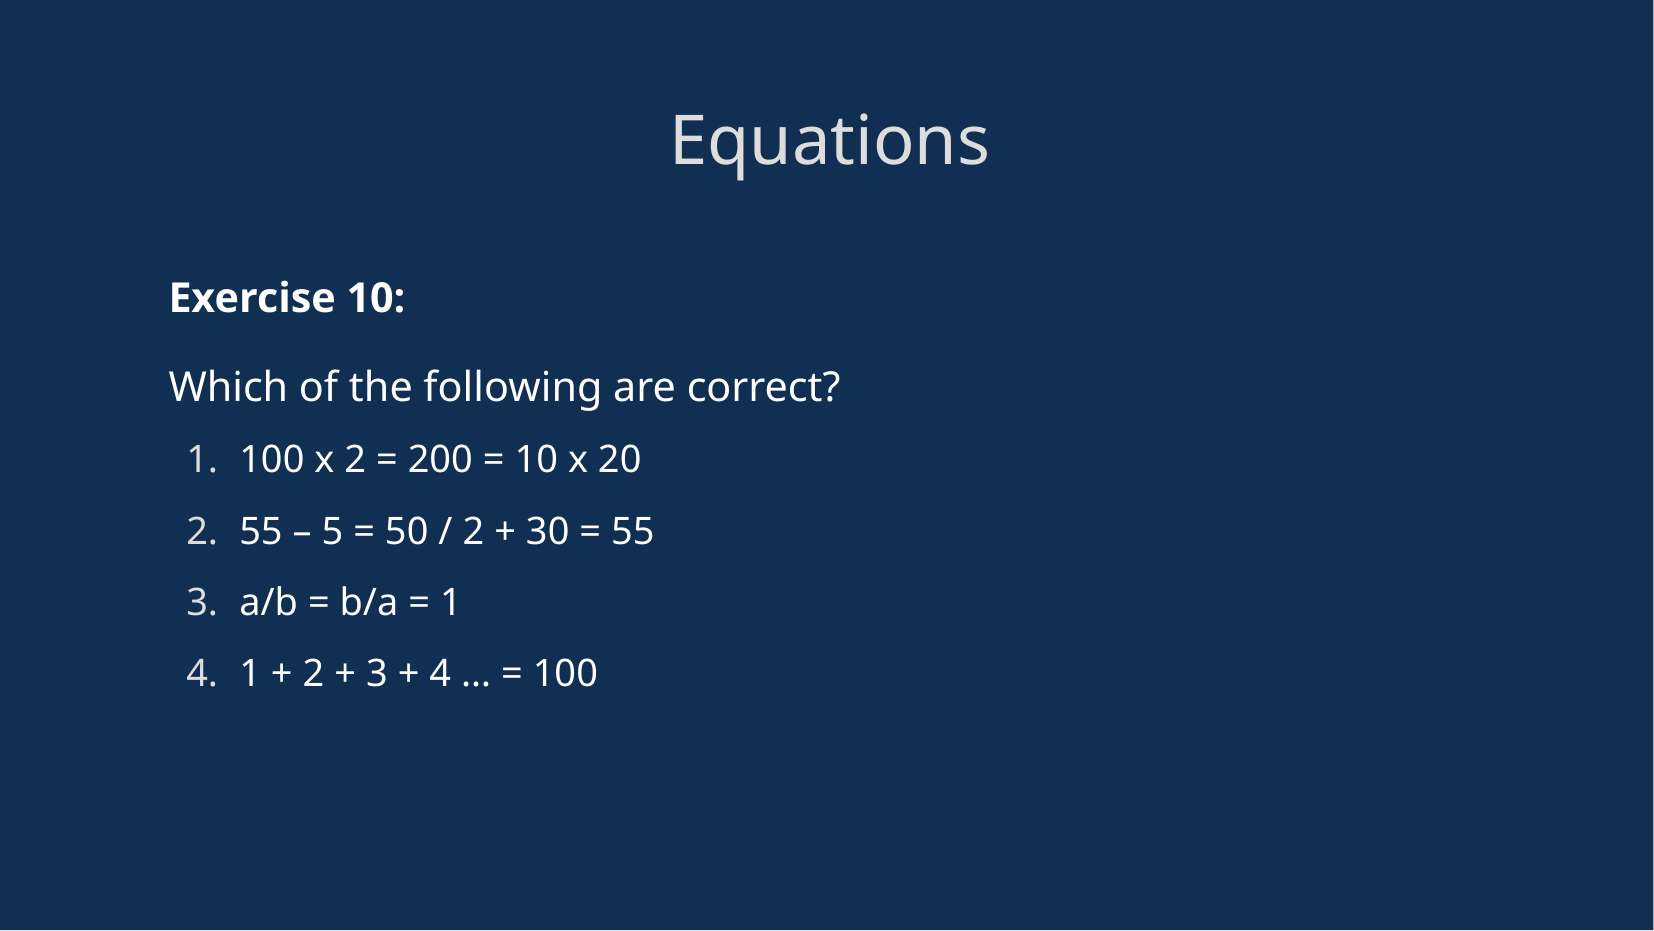

# Equations
Exercise 10:
Which of the following are correct?
100 x 2 = 200 = 10 x 20
55 – 5 = 50 / 2 + 30 = 55
a/b = b/a = 1
1 + 2 + 3 + 4 … = 100